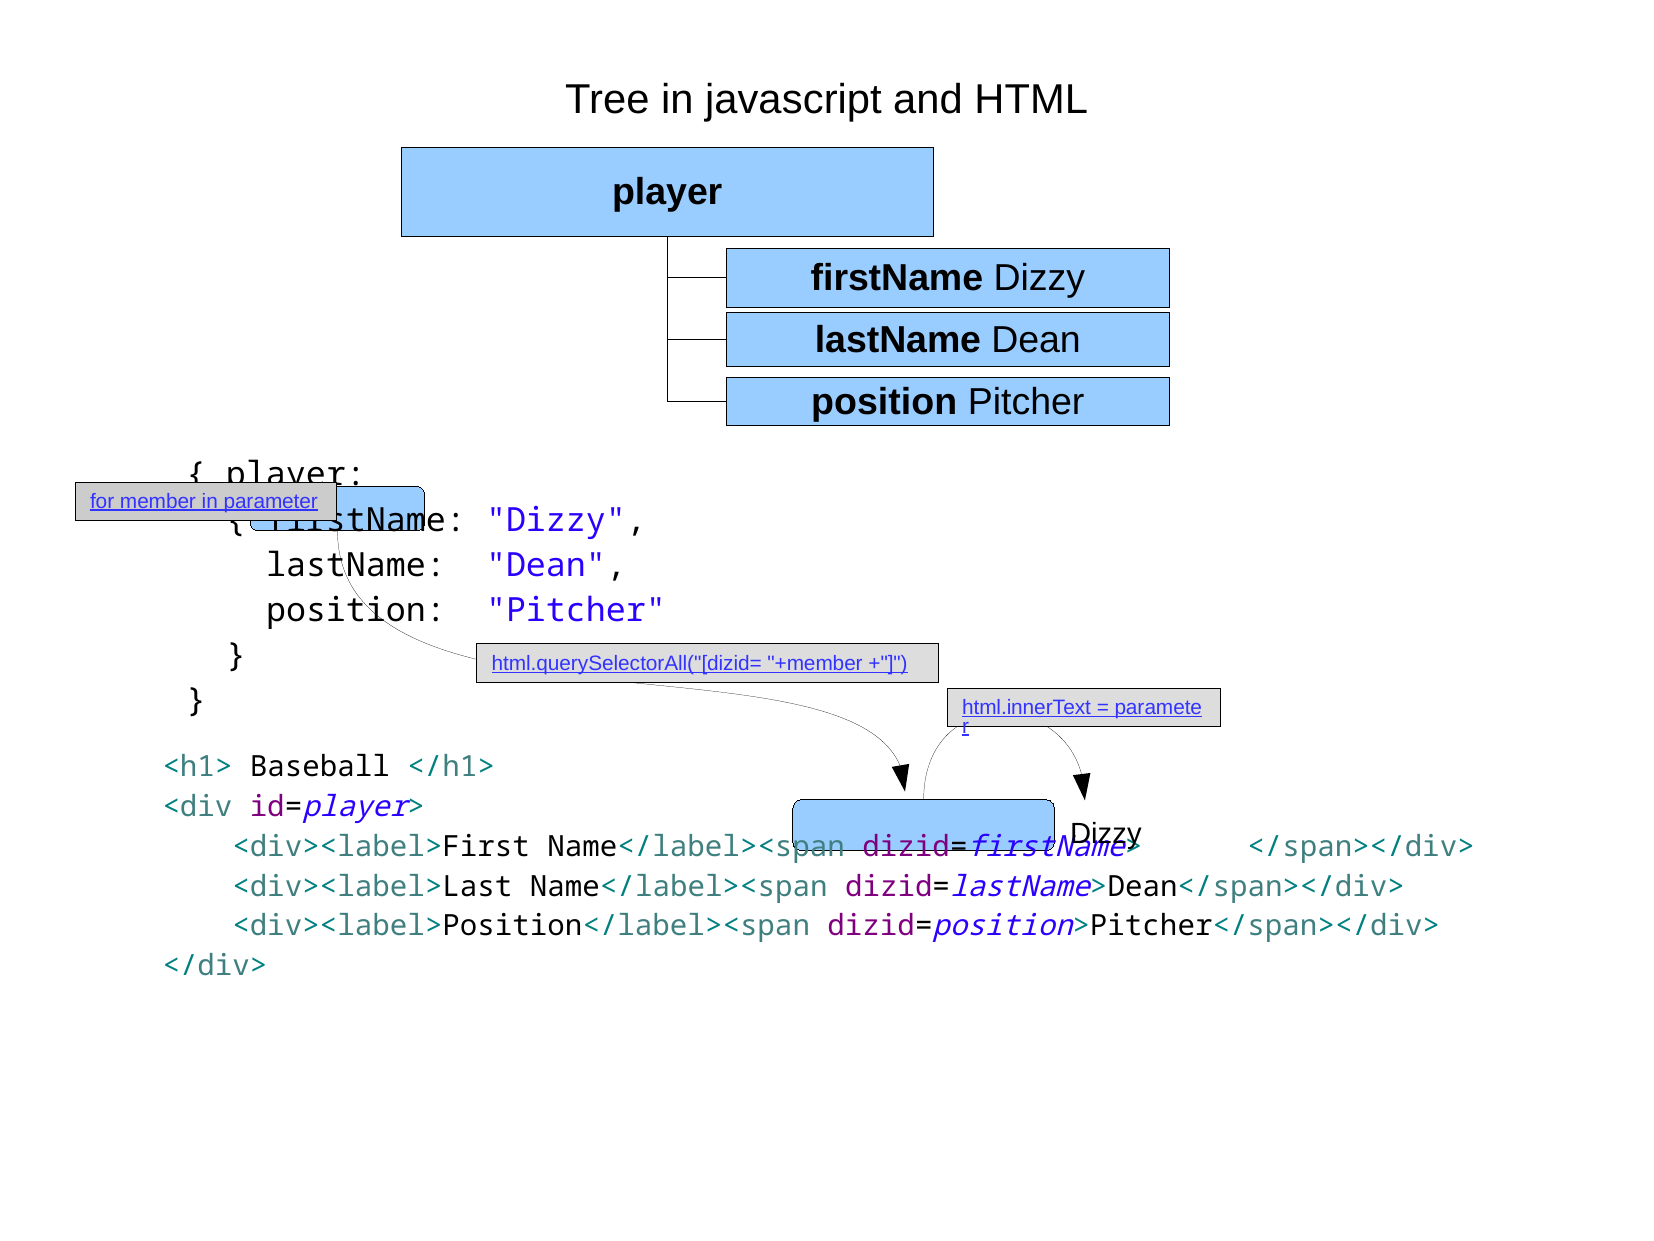

# Tree in javascript and HTML
player
firstName Dizzy
lastName Dean
position Pitcher
{ player:
 { firstName: "Dizzy",
 lastName: "Dean",
 position: "Pitcher"
 }
}
for member in parameter
html.querySelectorAll("[dizid= "+member +"]")
html.innerText = parameter
<h1> Baseball </h1>
<div id=player>
 <div><label>First Name</label><span dizid=firstName> </span></div>
 <div><label>Last Name</label><span dizid=lastName>Dean</span></div>
 <div><label>Position</label><span dizid=position>Pitcher</span></div>
</div>
Dizzy